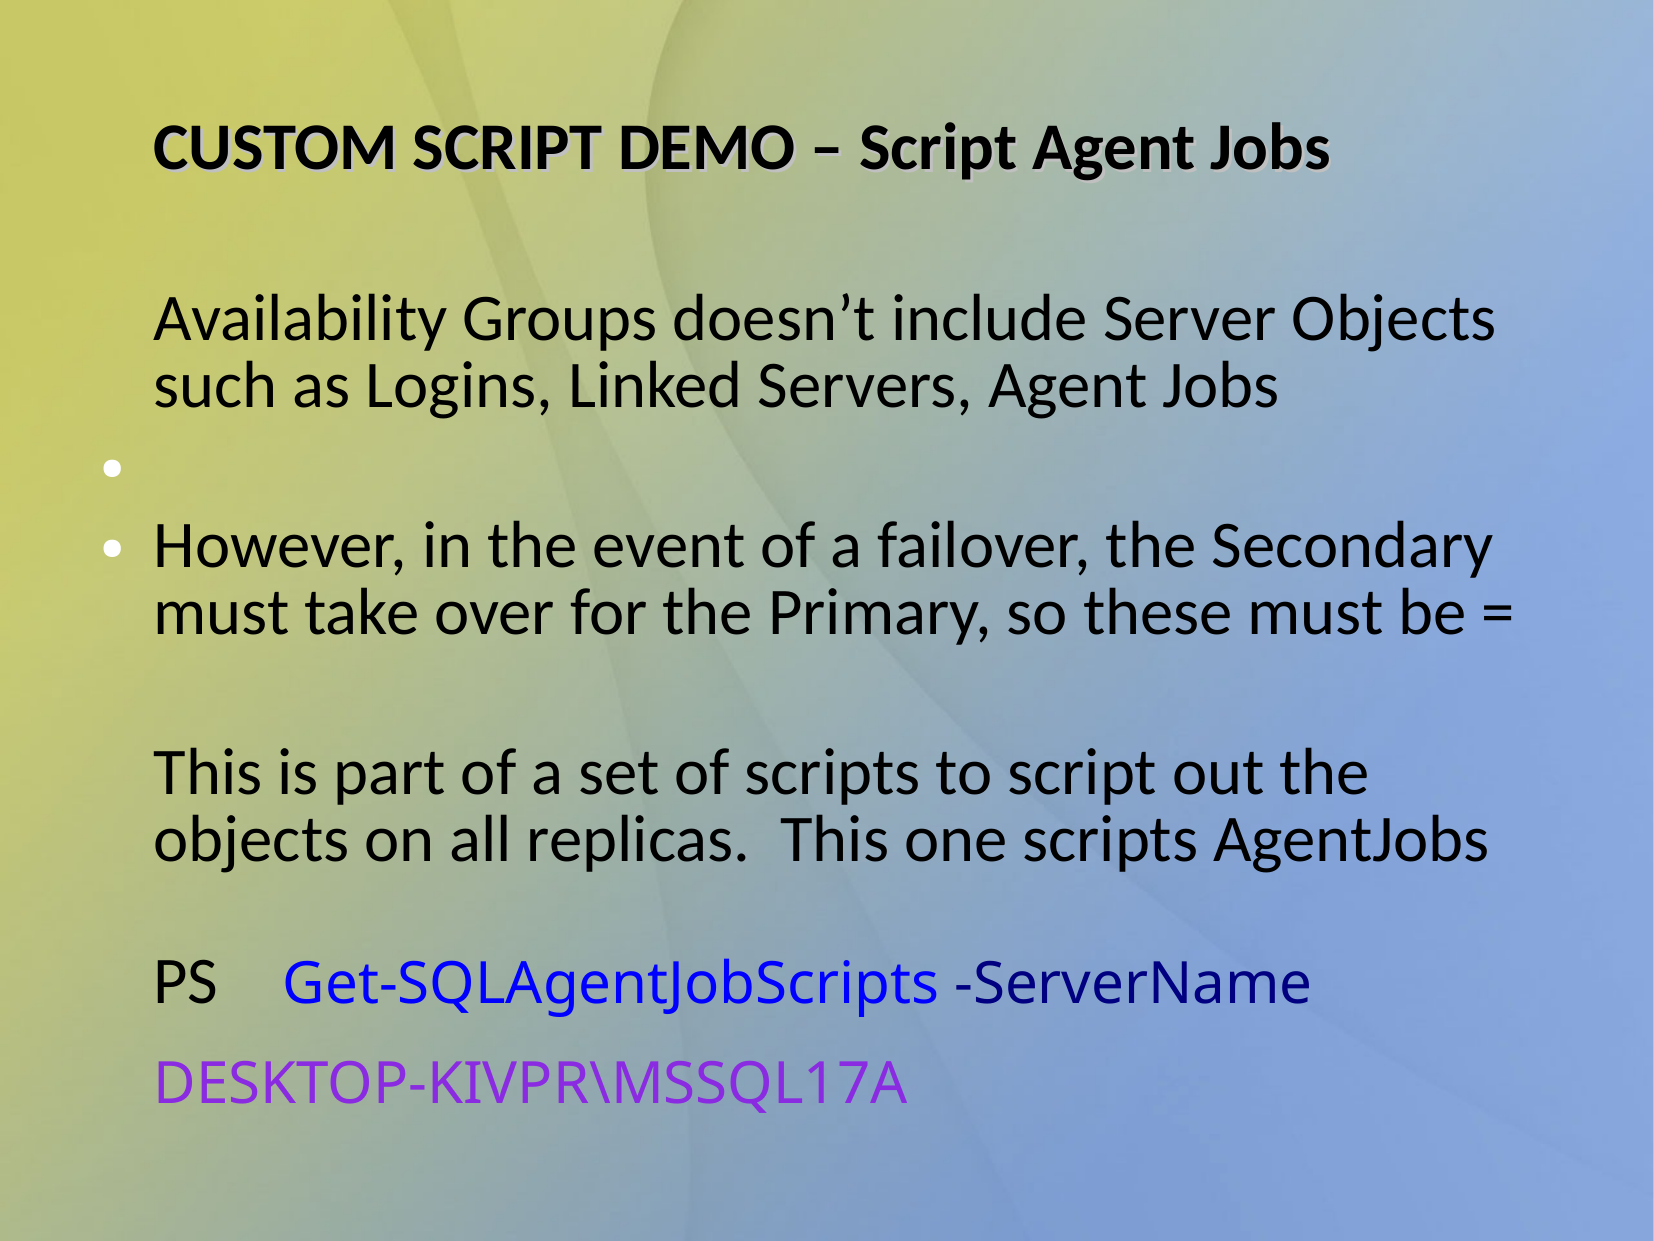

# CUSTOM SCRIPT DEMO – Script Agent Jobs
Availability Groups doesn’t include Server Objects such as Logins, Linked Servers, Agent Jobs
However, in the event of a failover, the Secondary must take over for the Primary, so these must be =
This is part of a set of scripts to script out the objects on all replicas. This one scripts AgentJobs
PS Get-SQLAgentJobScripts -ServerName DESKTOP-KIVPR\MSSQL17A